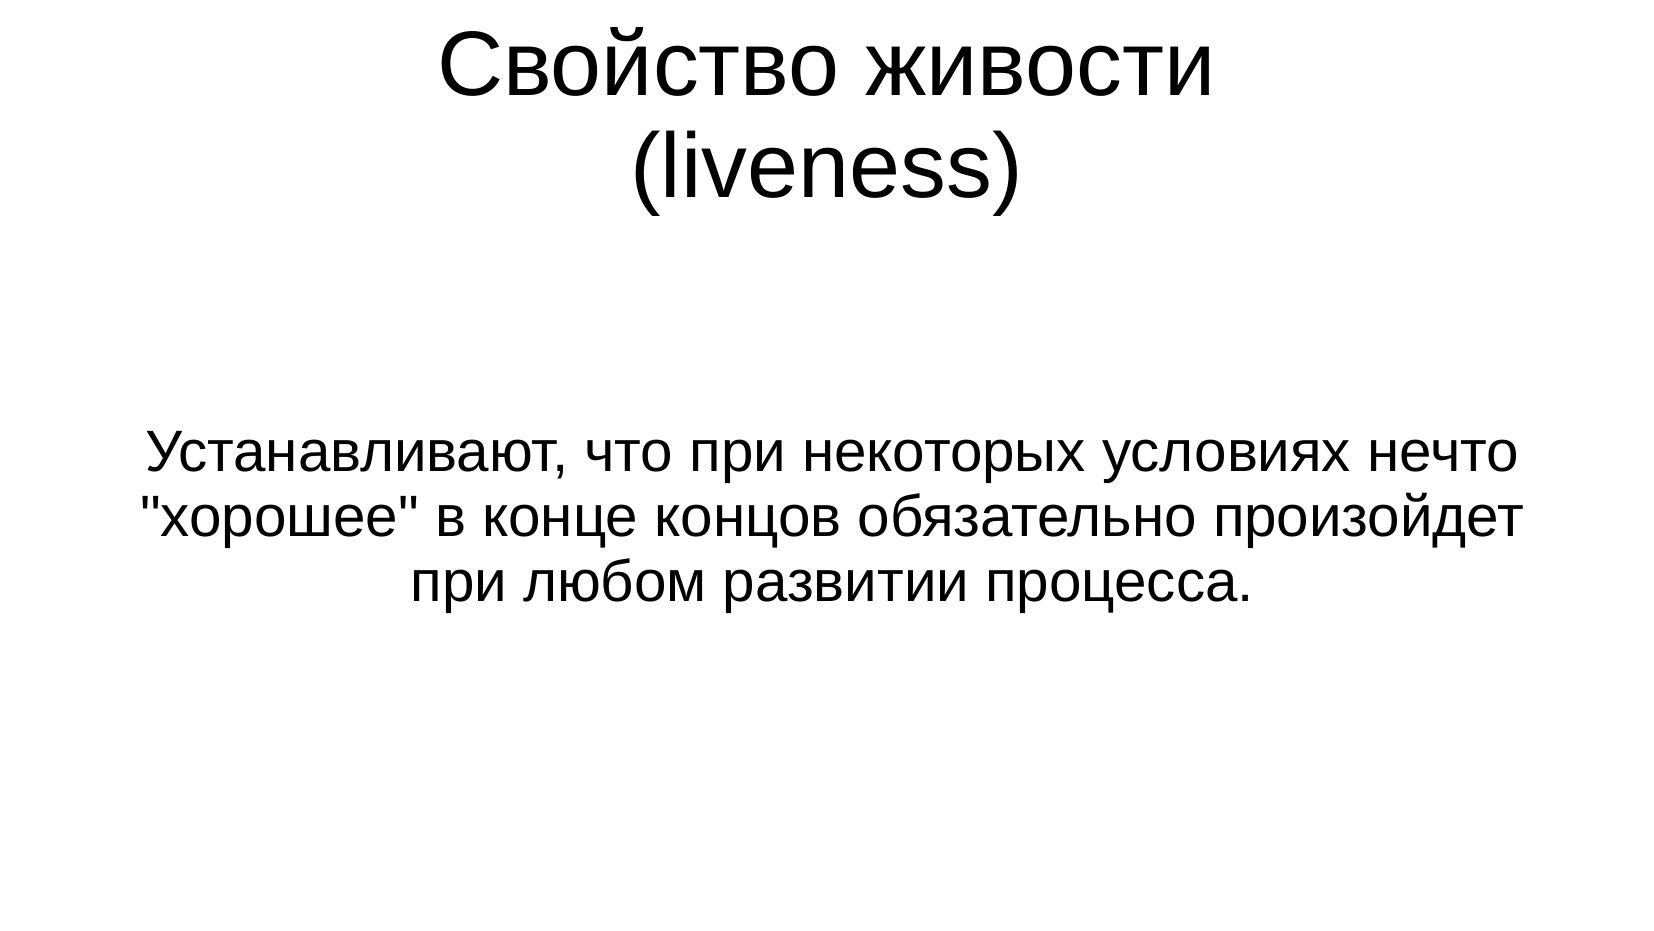

# Свойство живости (liveness)
Устанавливают, что при некоторых условиях нечто "хорошее" в конце концов обязательно произойдет
при любом развитии процесса.